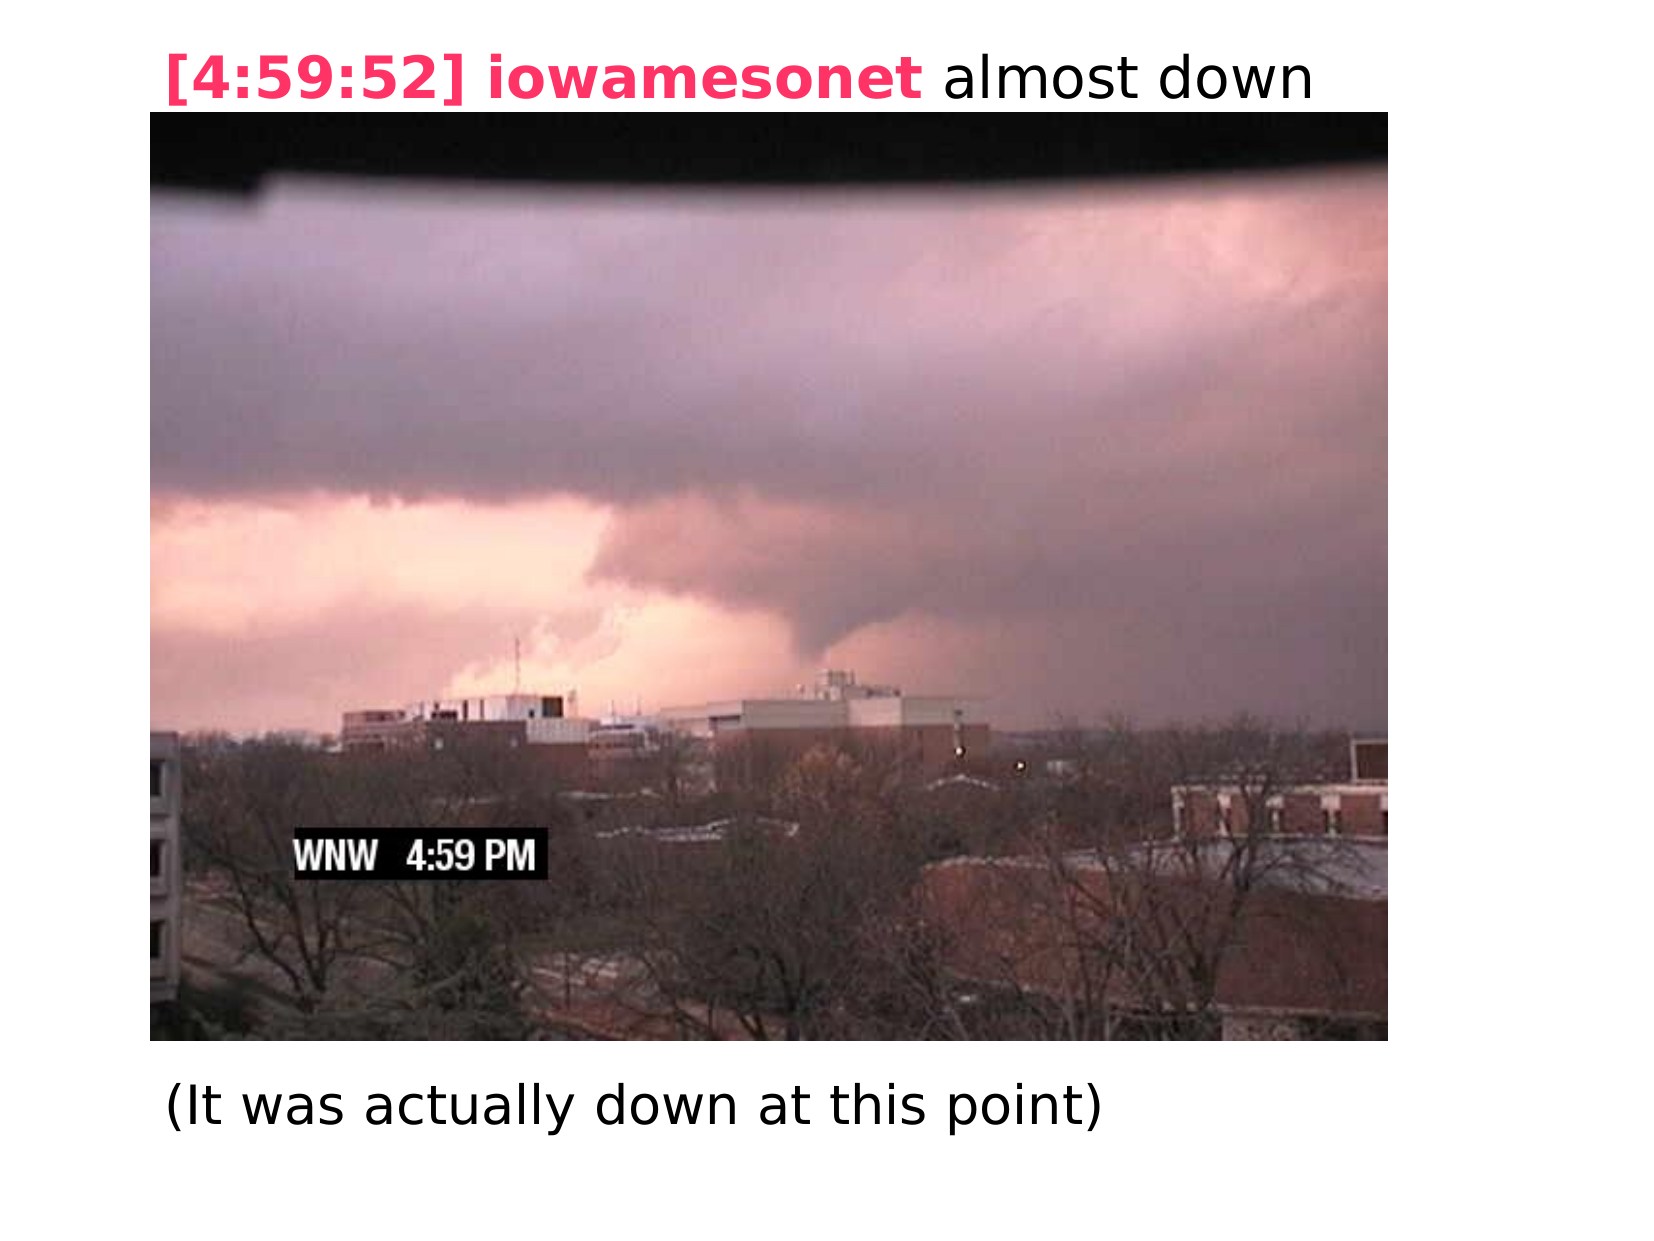

[4:59:52] iowamesonet almost down
(It was actually down at this point)